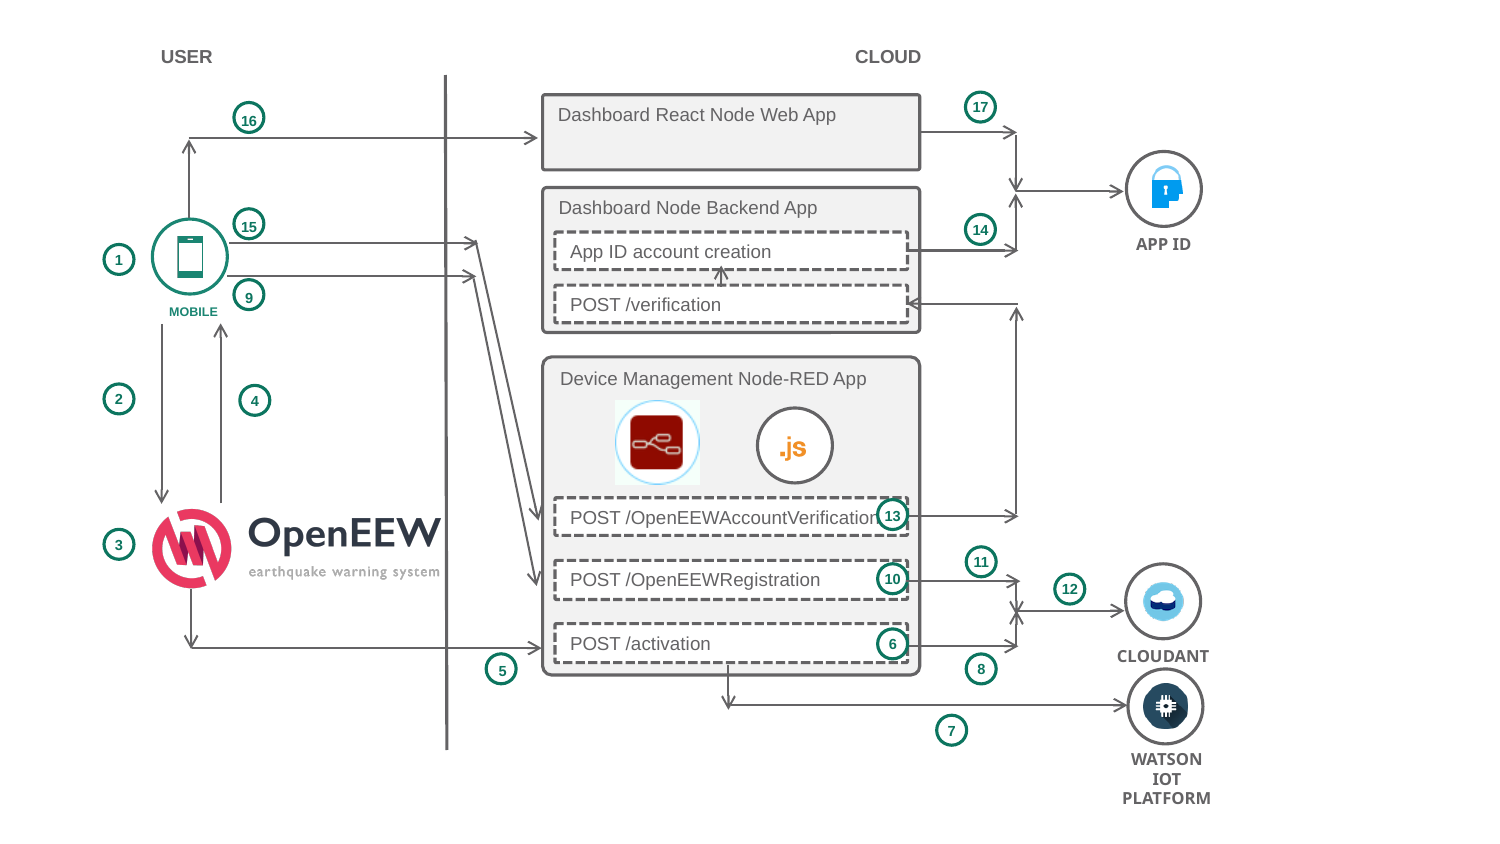

USER
CLOUD
Dashboard React Node Web App
17
16
Dashboard Node Backend App
15
14
App ID account creation
APP ID
1
POST /verification
9
MOBILE
Device Management Node-RED App
2
4
POST /OpenEEWAccountVerification
13
3
11
POST /OpenEEWRegistration
10
12
POST /activation
6
CLOUDANT
8
5
7
WATSON
IOT
PLATFORM